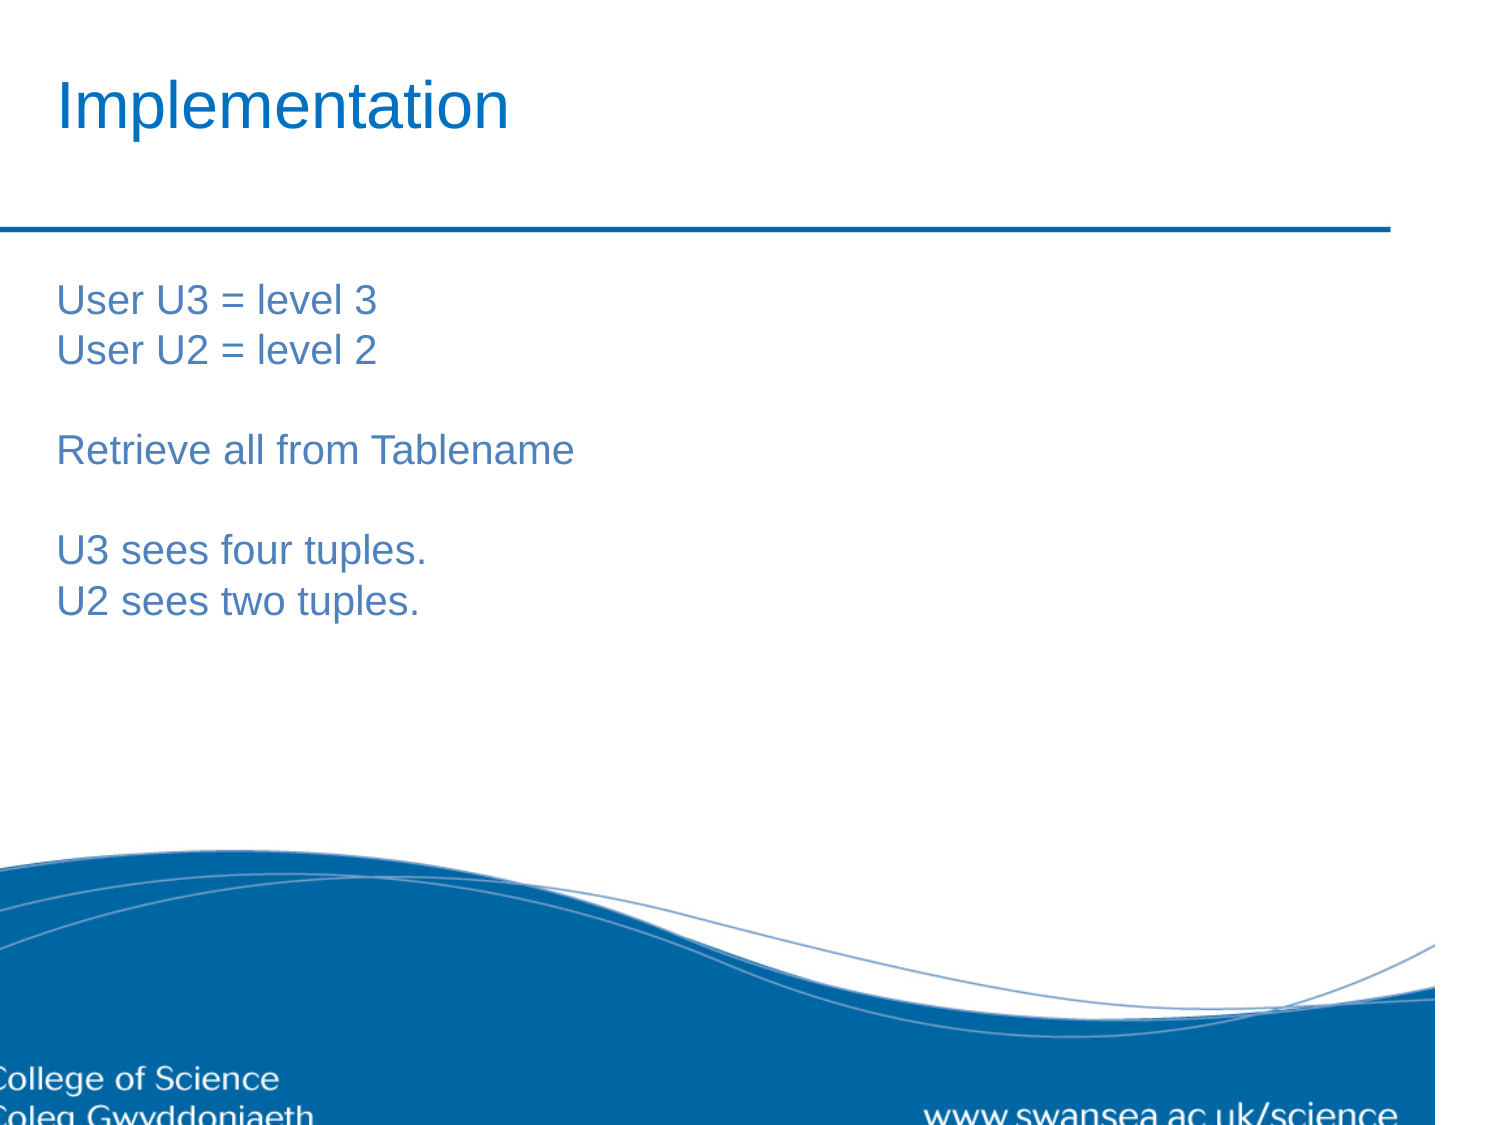

Implementation
User U3 = level 3
User U2 = level 2
Retrieve all from Tablename
U3 sees four tuples.
U2 sees two tuples.